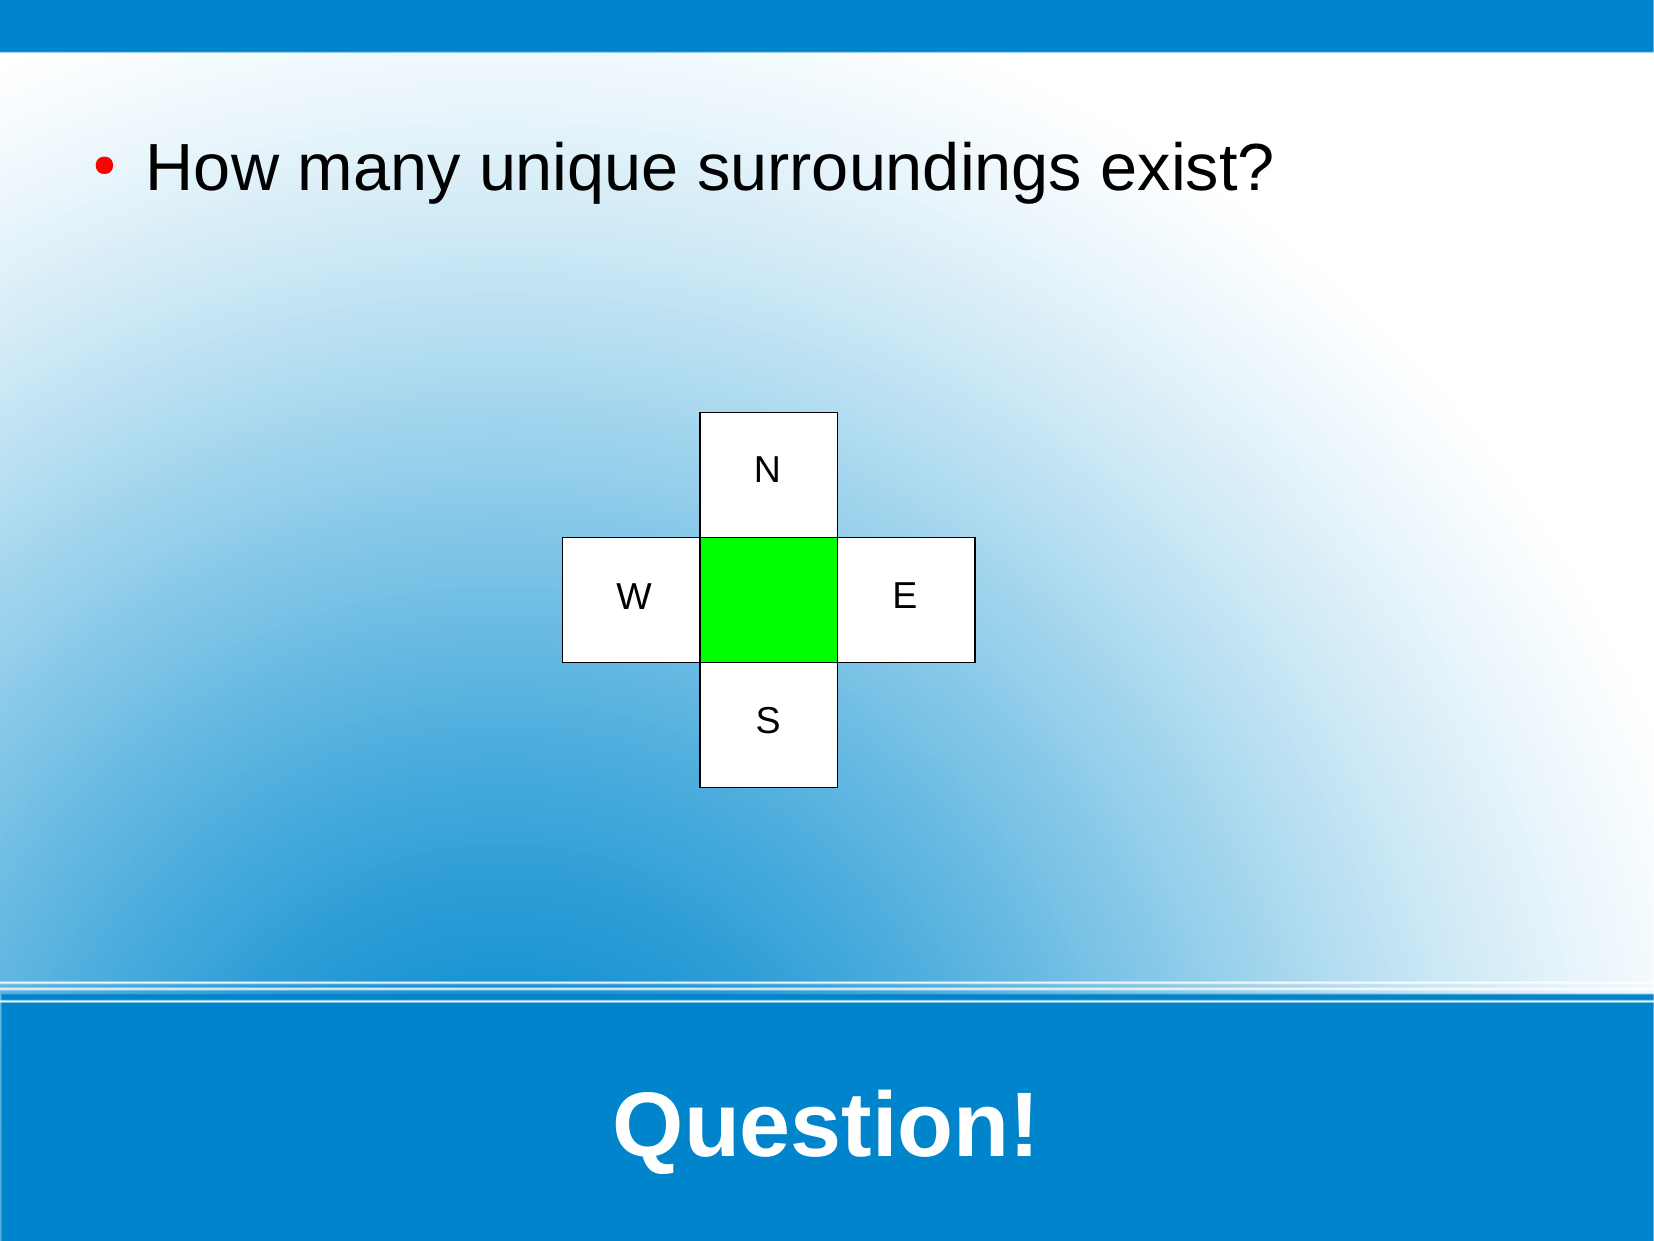

How many unique surroundings exist?
N
E
W
S
# Question!